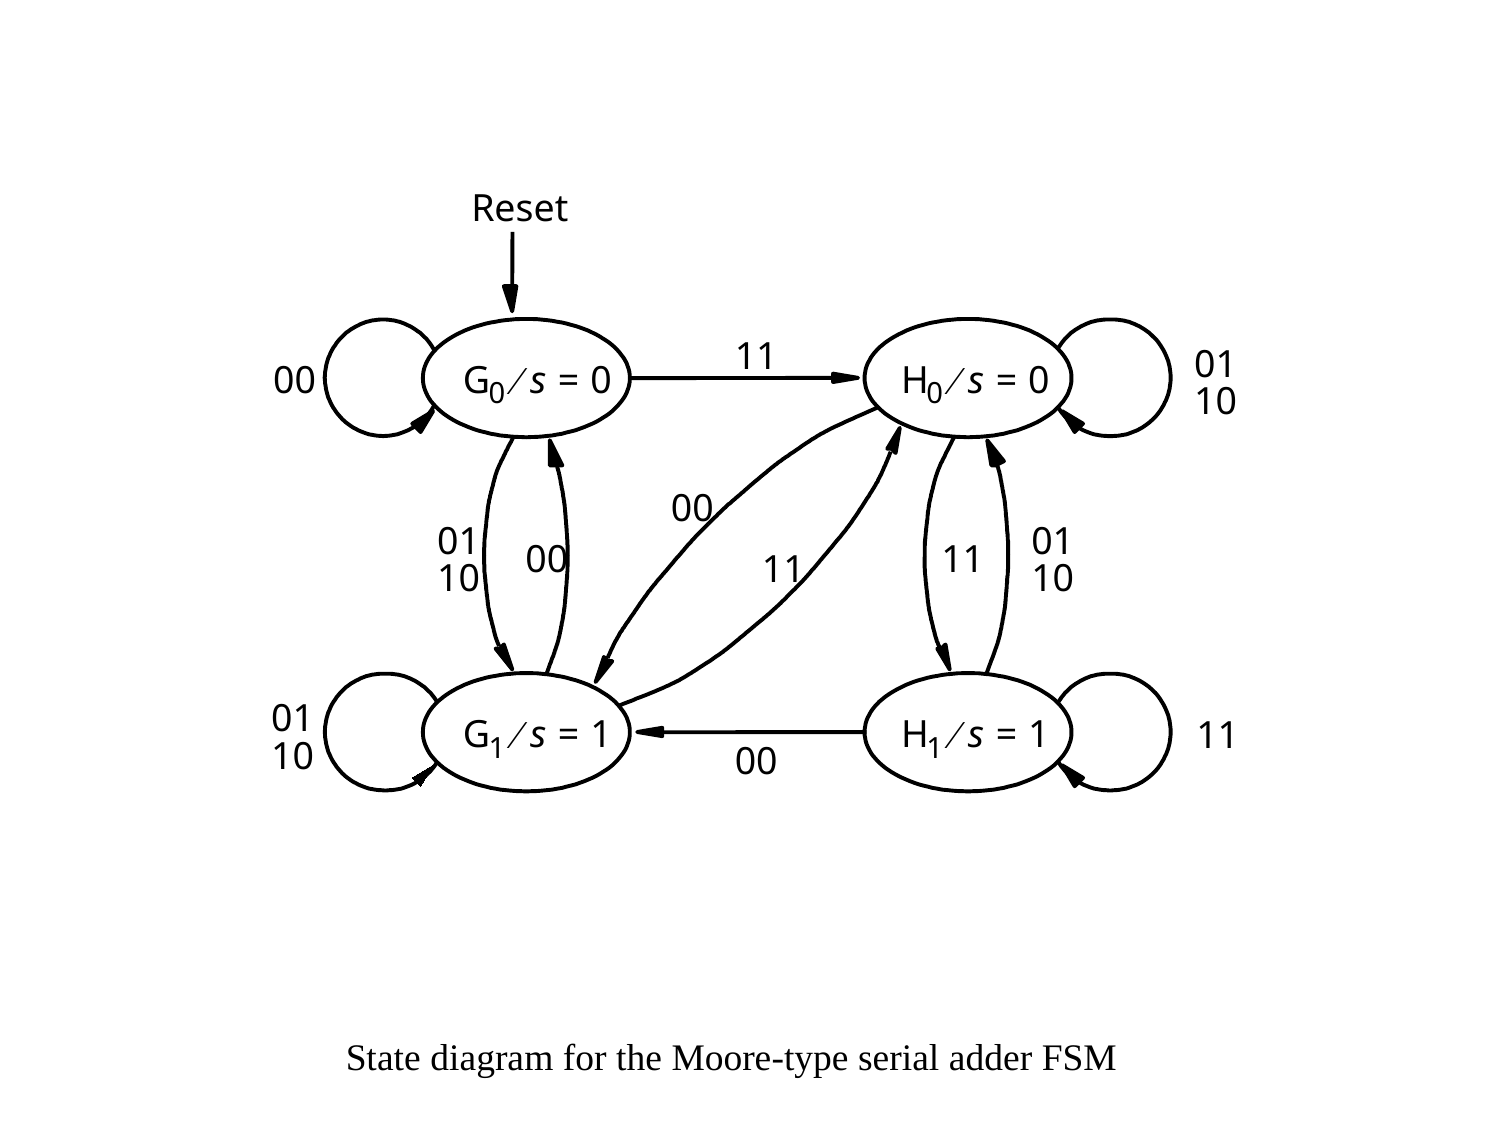

Reset
11
01


G
s
=
0
H
s
=
0
00
0
0
10
00
01
01
00
11
11
10
10
01


G
s
=
1
H
s
=
1
11
1
1
10
00
State diagram for the Moore-type serial adder FSM